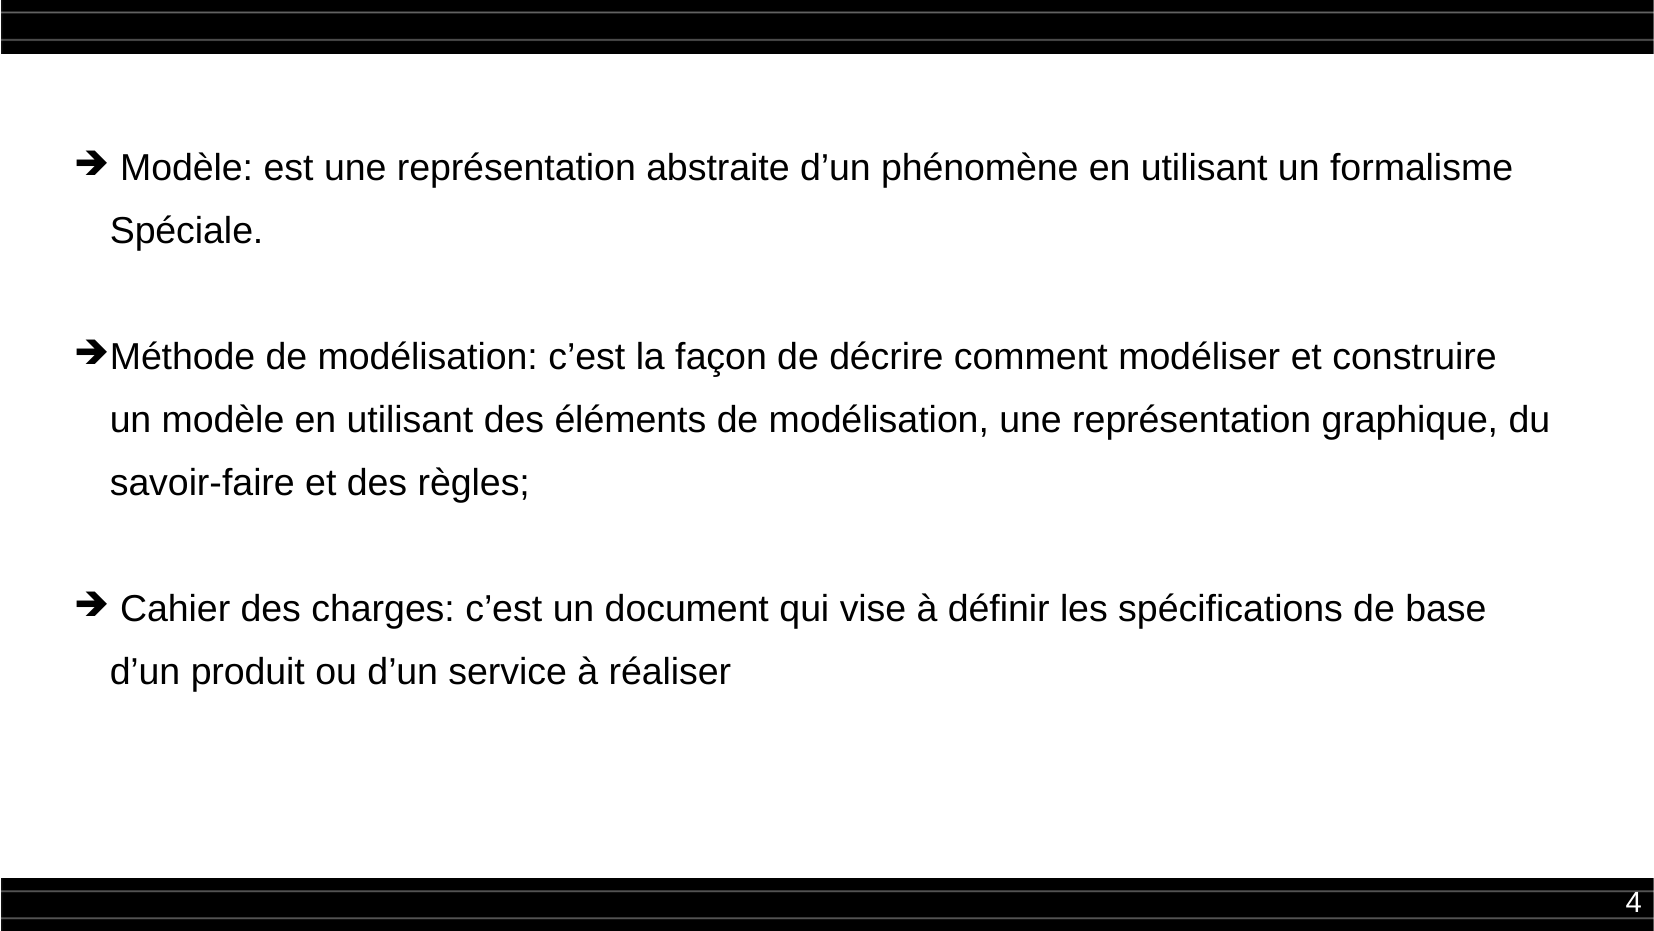

Modèle: est une représentation abstraite d’un phénomène en utilisant un formalisme
Spéciale.
Méthode de modélisation: c’est la façon de décrire comment modéliser et construire
un modèle en utilisant des éléments de modélisation, une représentation graphique, du
savoir-faire et des règles;
 Cahier des charges: c’est un document qui vise à définir les spécifications de base
d’un produit ou d’un service à réaliser